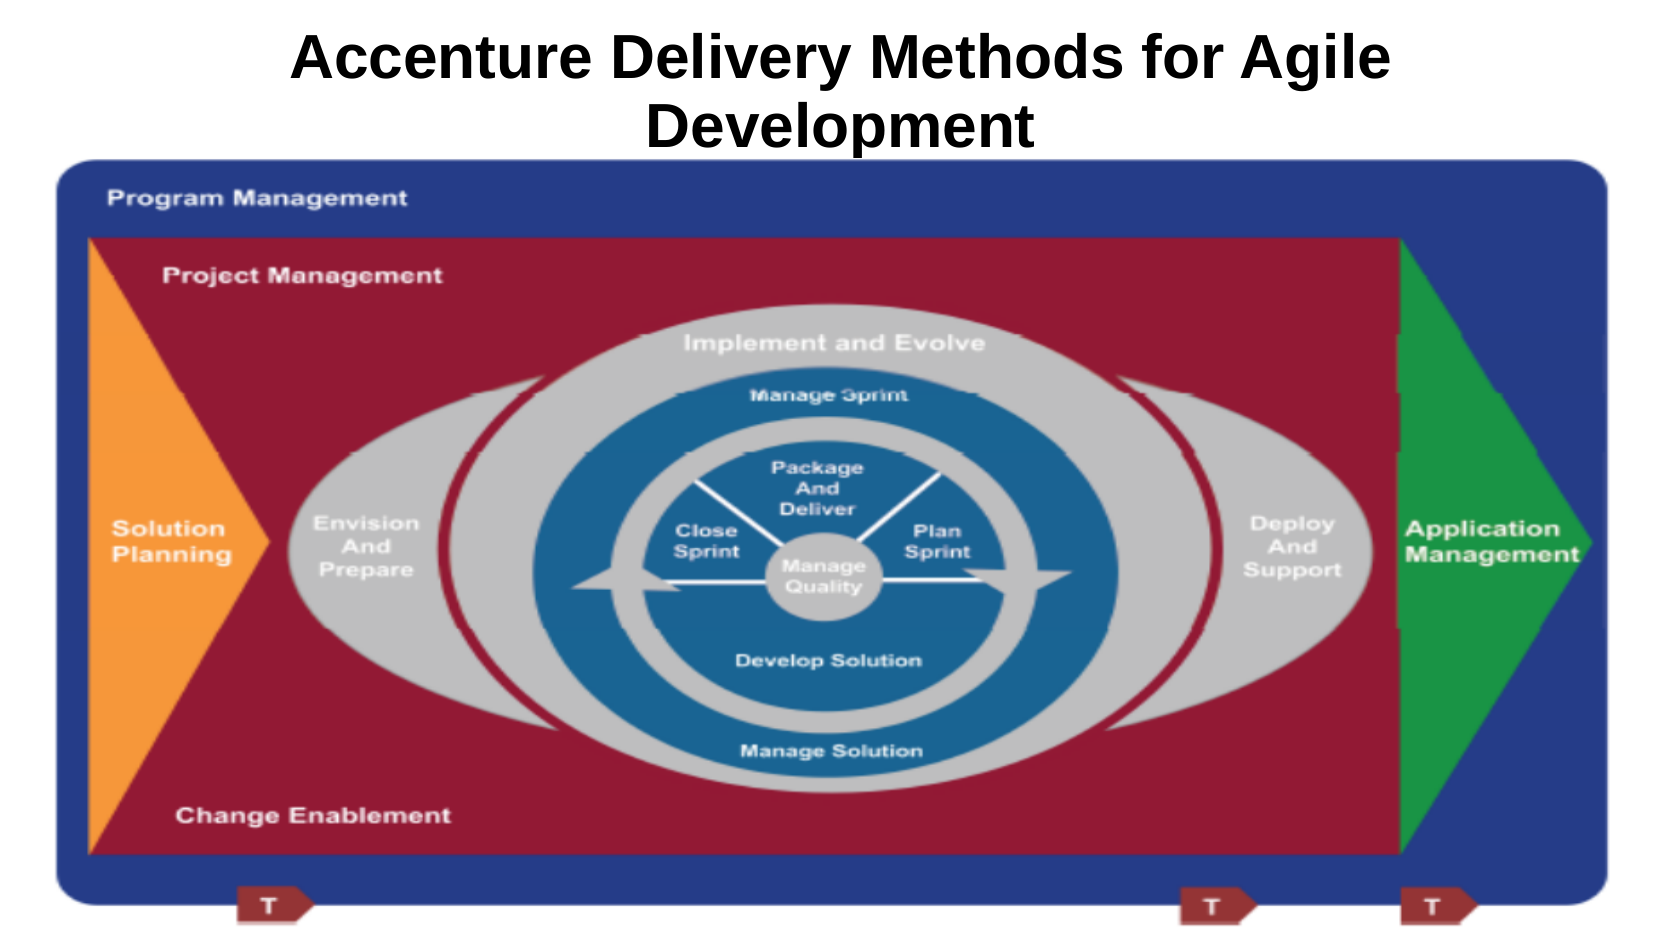

# Accenture Delivery Methods for Agile Development